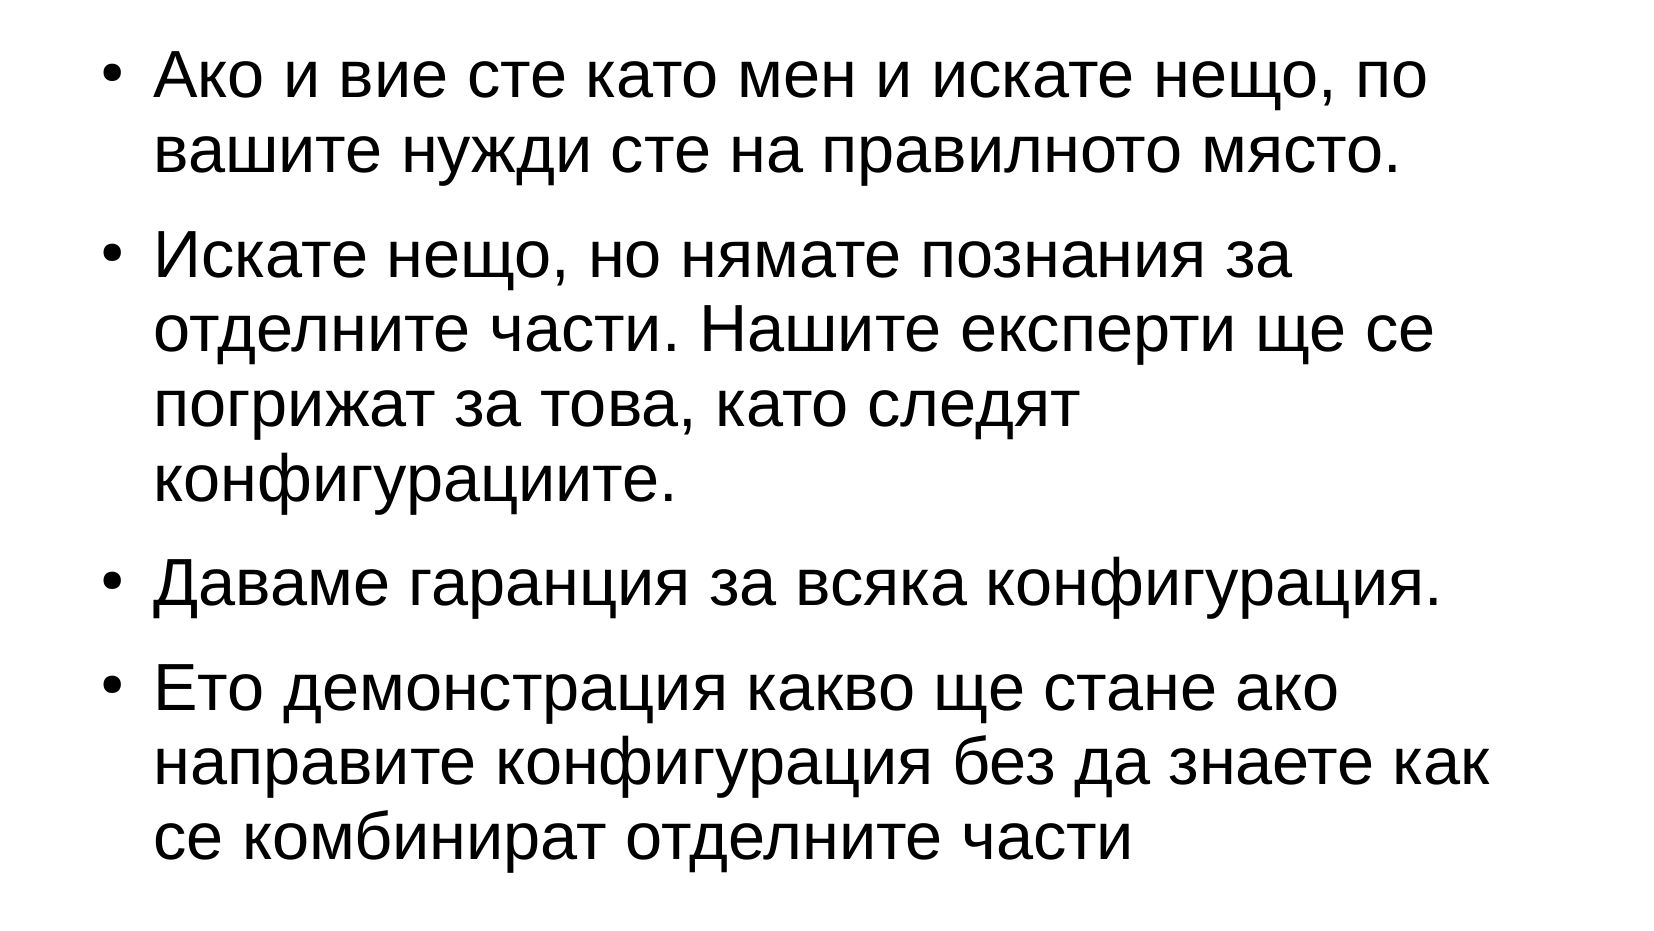

# Ако и вие сте като мен и искате нещо, по вашите нужди сте на правилното място.
Искате нещо, но нямате познания за отделните части. Нашите експерти ще се погрижат за това, като следят конфигурациите.
Даваме гаранция за всяка конфигурация.
Ето демонстрация какво ще стане ако направите конфигурация без да знаете как се комбинират отделните части